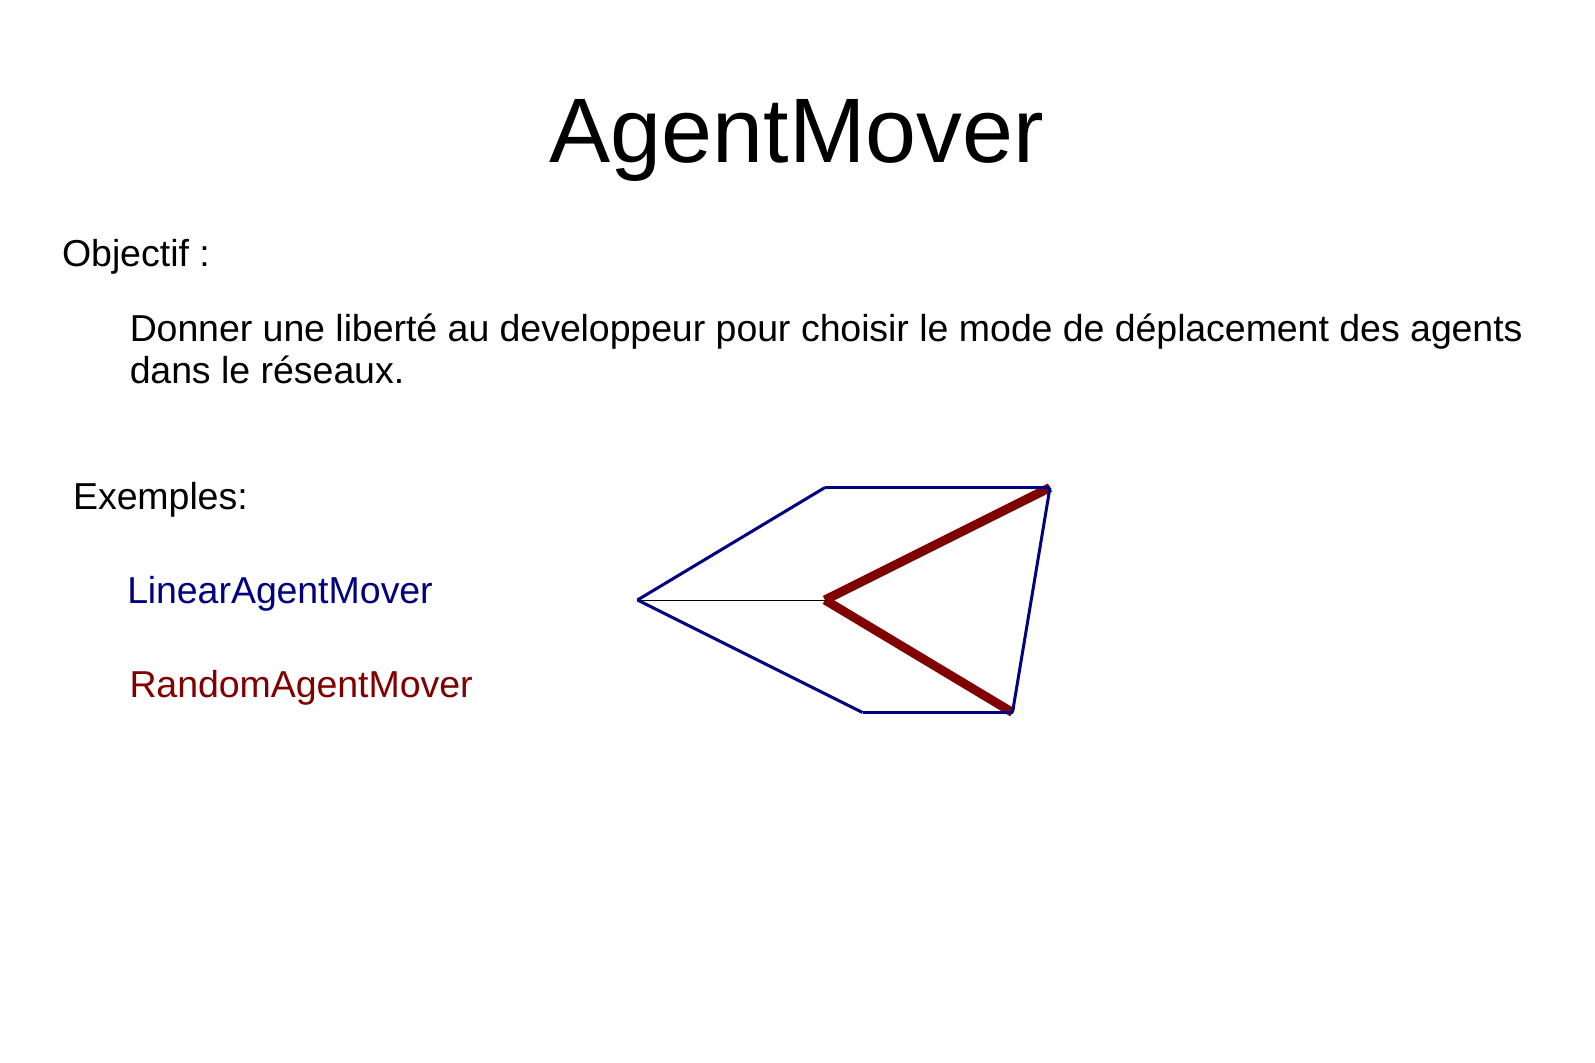

# AgentMover
Objectif :
 Donner une liberté au developpeur pour choisir le mode de déplacement des agents
 dans le réseaux.
Exemples:
LinearAgentMover
RandomAgentMover